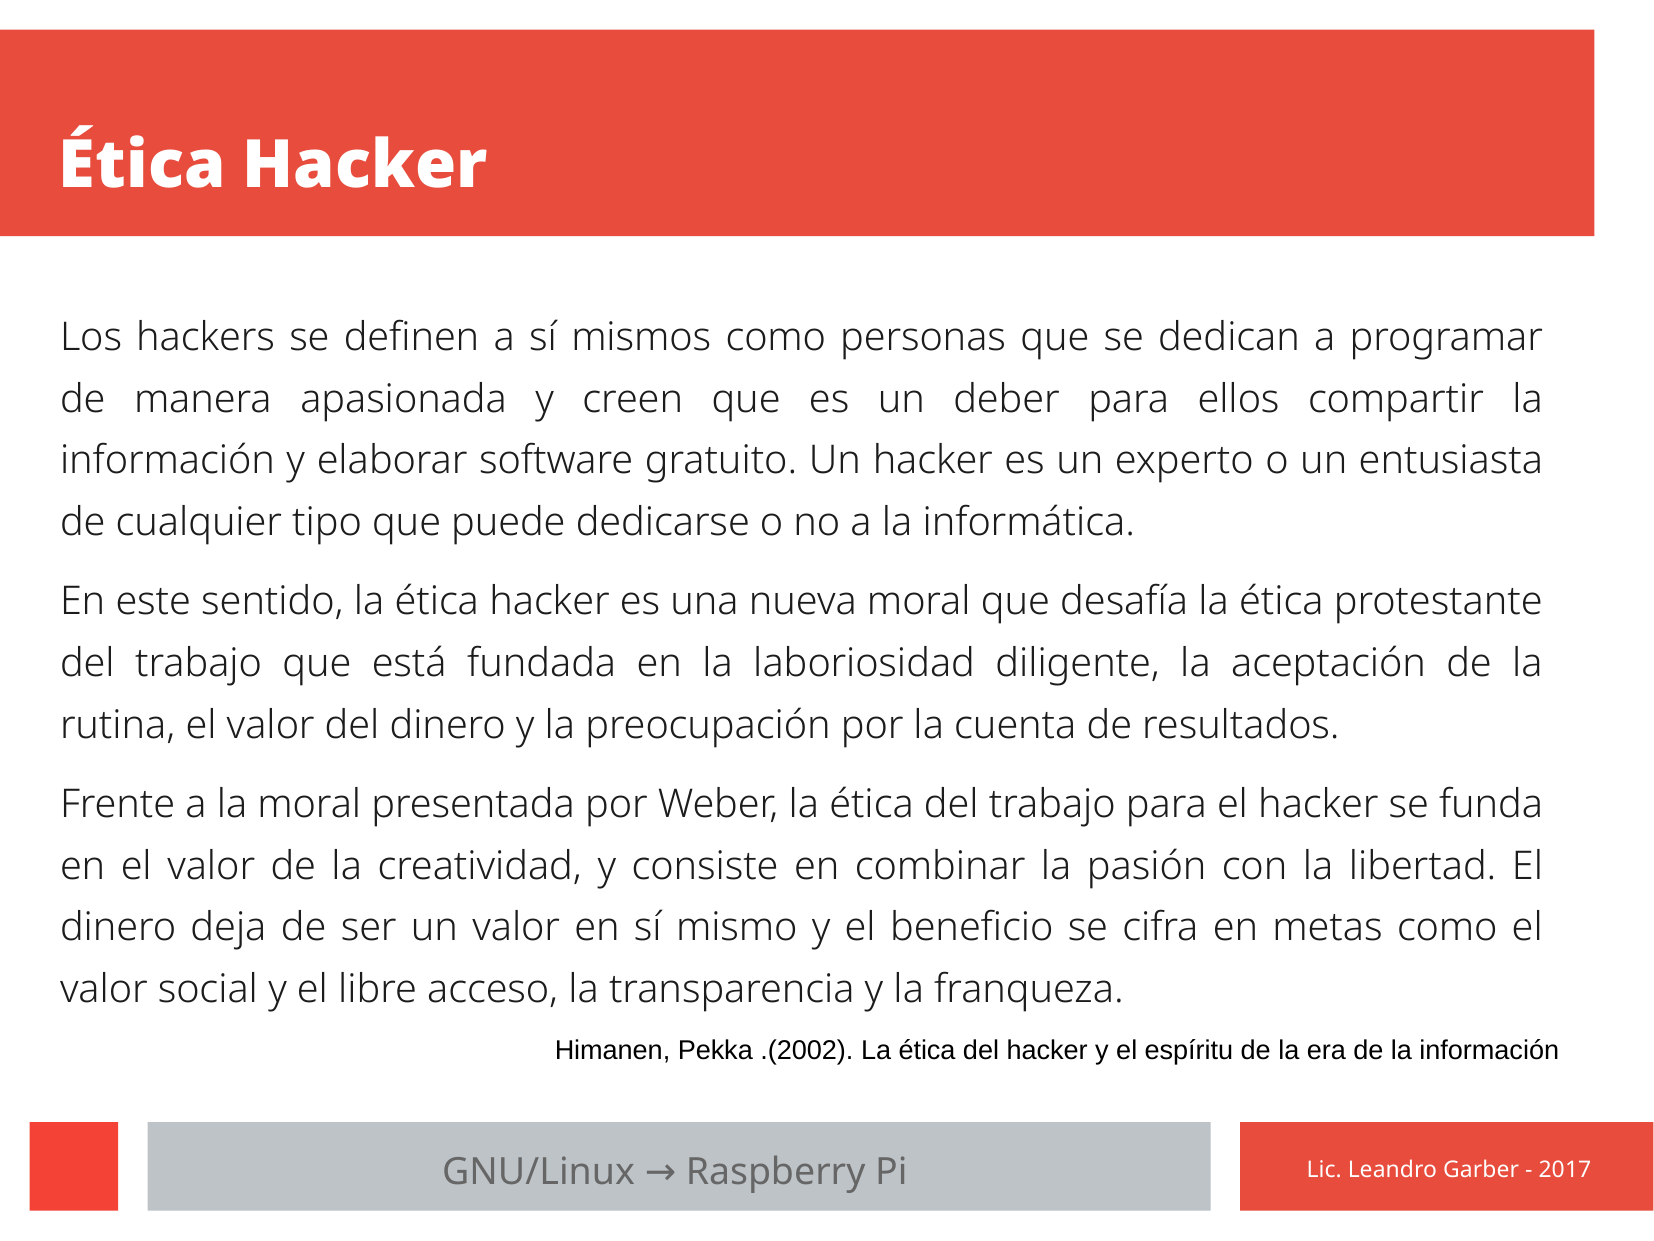

# Ética Hacker
Los hackers se definen a sí mismos como personas que se dedican a programar de manera apasionada y creen que es un deber para ellos compartir la información y elaborar software gratuito. Un hacker es un experto o un entusiasta de cualquier tipo que puede dedicarse o no a la informática.
En este sentido, la ética hacker es una nueva moral que desafía la ética protestante del trabajo que está fundada en la laboriosidad diligente, la aceptación de la rutina, el valor del dinero y la preocupación por la cuenta de resultados.
Frente a la moral presentada por Weber, la ética del trabajo para el hacker se funda en el valor de la creatividad, y consiste en combinar la pasión con la libertad. El dinero deja de ser un valor en sí mismo y el beneficio se cifra en metas como el valor social y el libre acceso, la transparencia y la franqueza.
Himanen, Pekka .(2002). La ética del hacker y el espíritu de la era de la información
GNU/Linux → Raspberry Pi
Lic. Leandro Garber - 2017